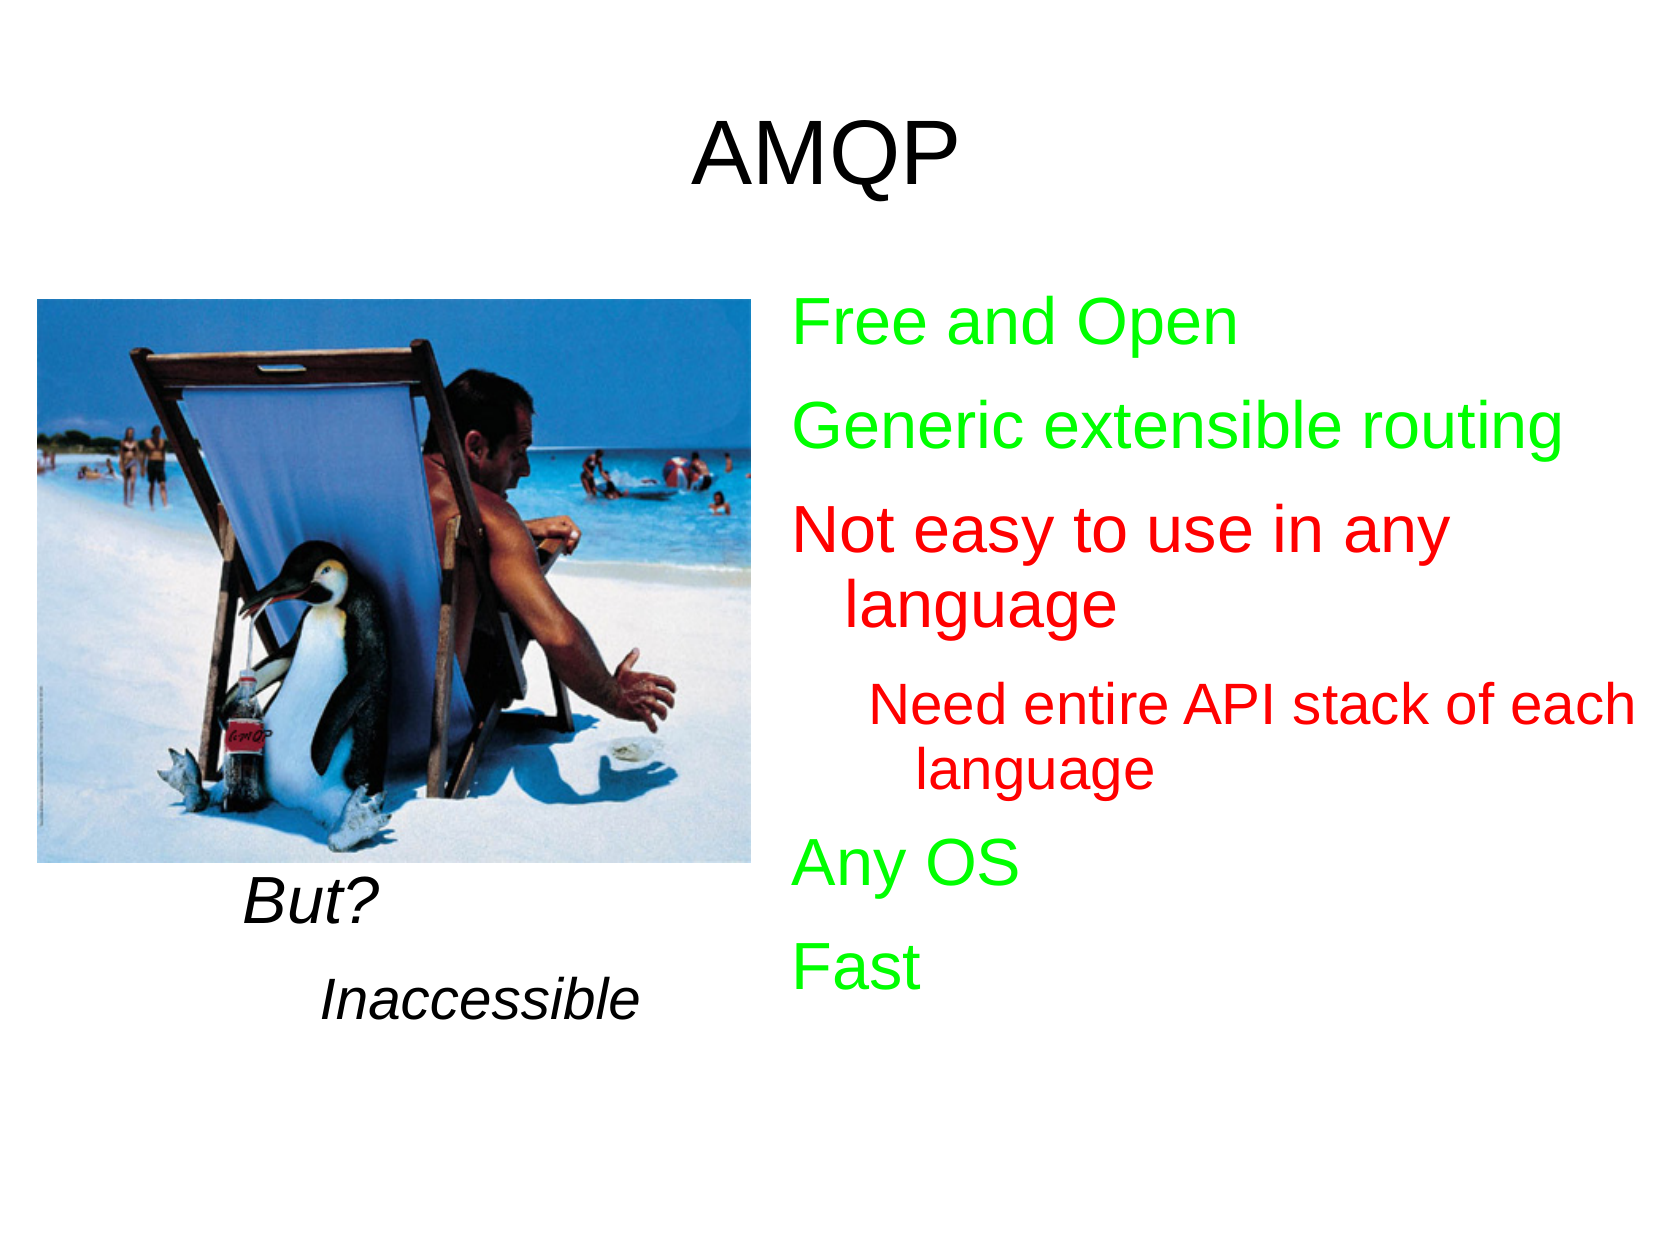

# AMQP
Free and Open
Generic extensible routing
Not easy to use in any language
Need entire API stack of each language
Any OS
Fast
But?
Inaccessible